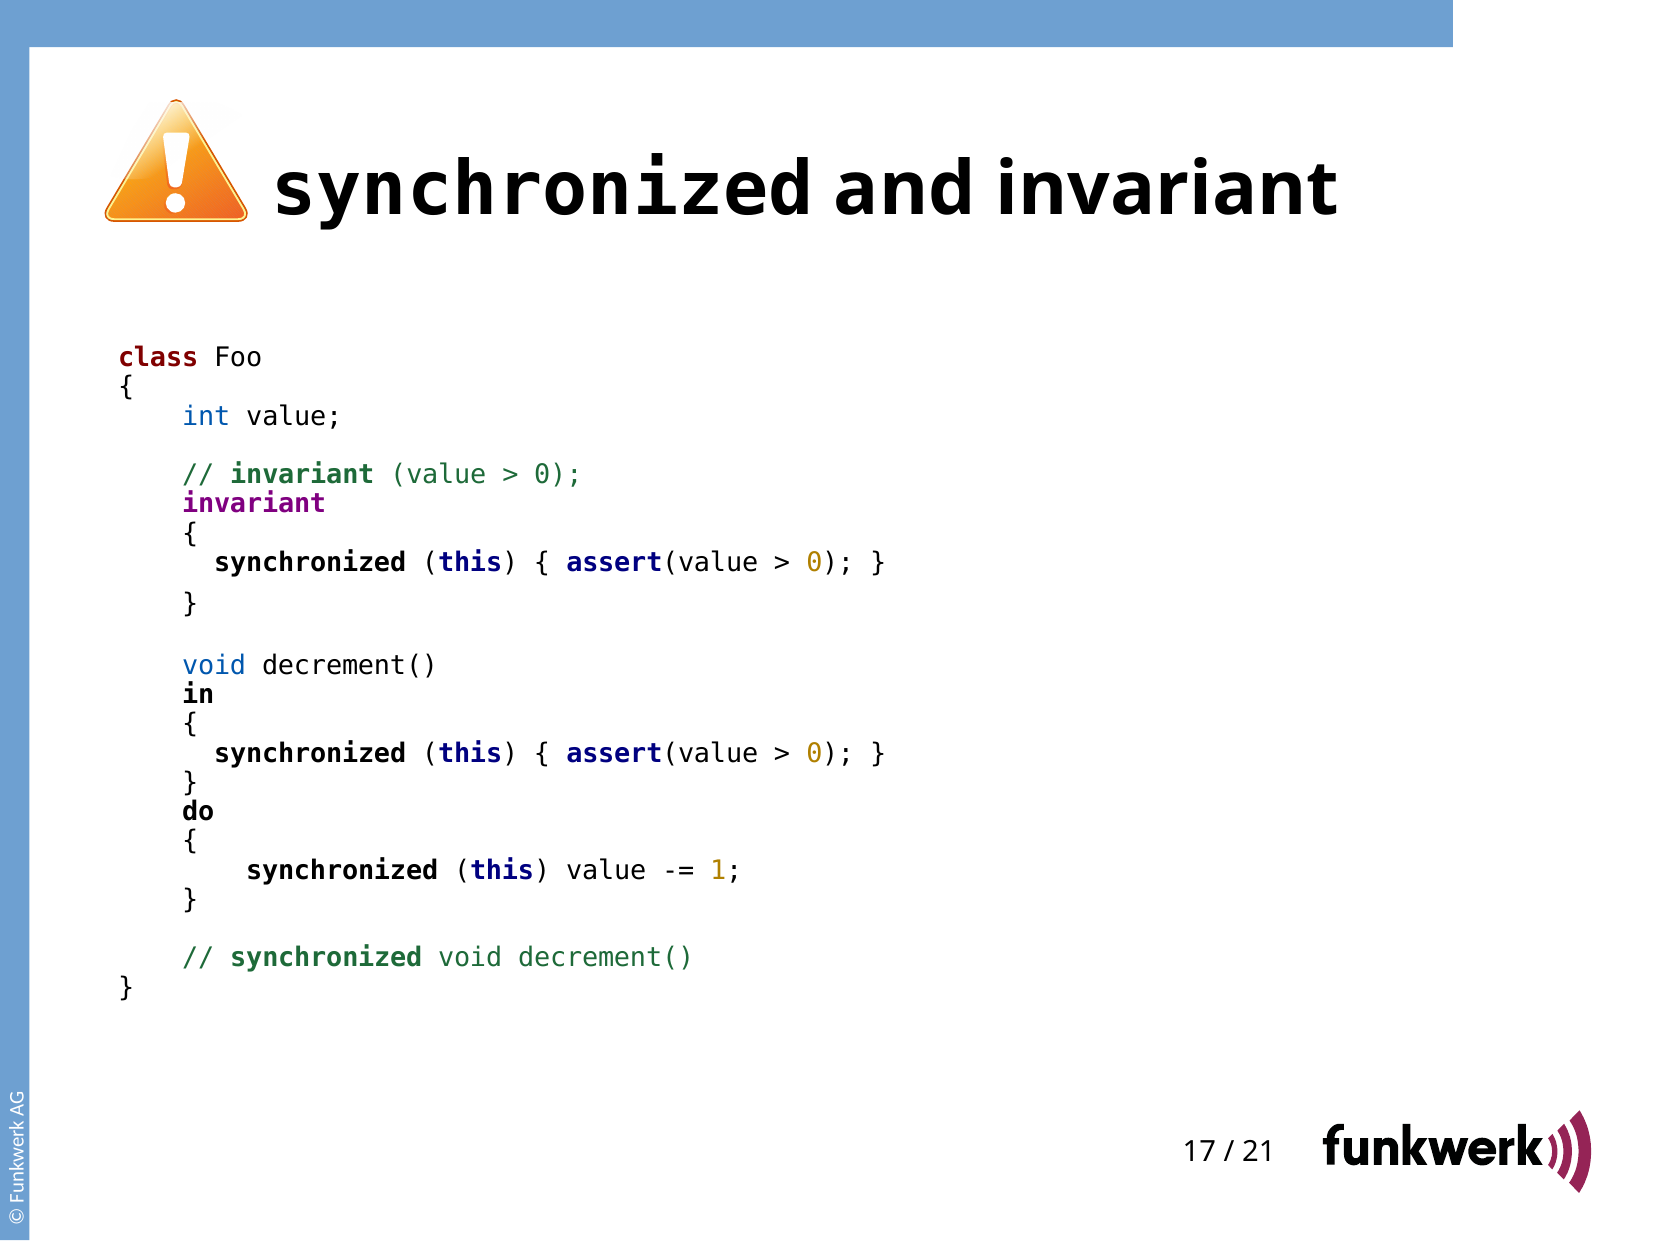

# synchronized and invariant
class Foo
{
 int value;
 // invariant (value > 0);
 invariant
 {
 synchronized (this) { assert(value > 0); }
 }
 void decrement()
 in
 {
 synchronized (this) { assert(value > 0); }
 }
 do
 {
 synchronized (this) value -= 1;
 }
 // synchronized void decrement()
}
17